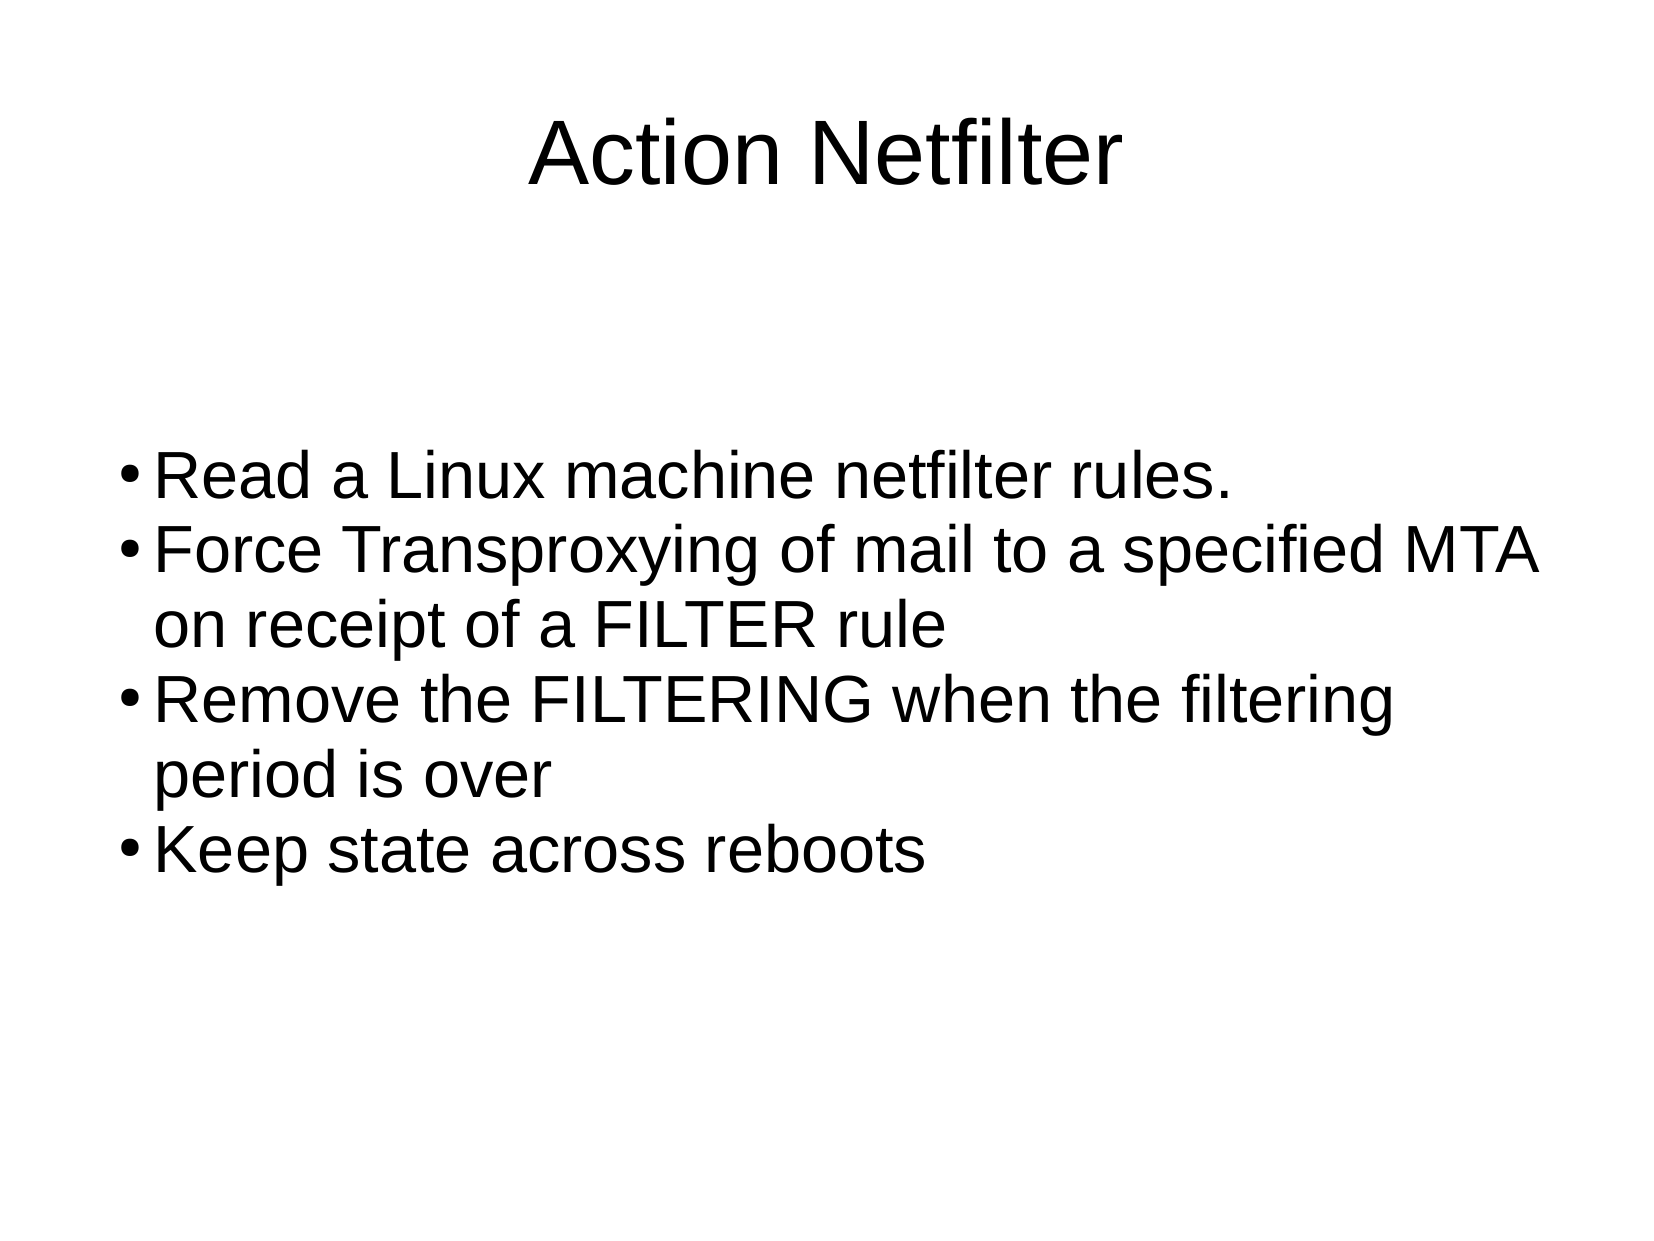

# Action Netfilter
Read a Linux machine netfilter rules.
Force Transproxying of mail to a specified MTA on receipt of a FILTER rule
Remove the FILTERING when the filtering period is over
Keep state across reboots